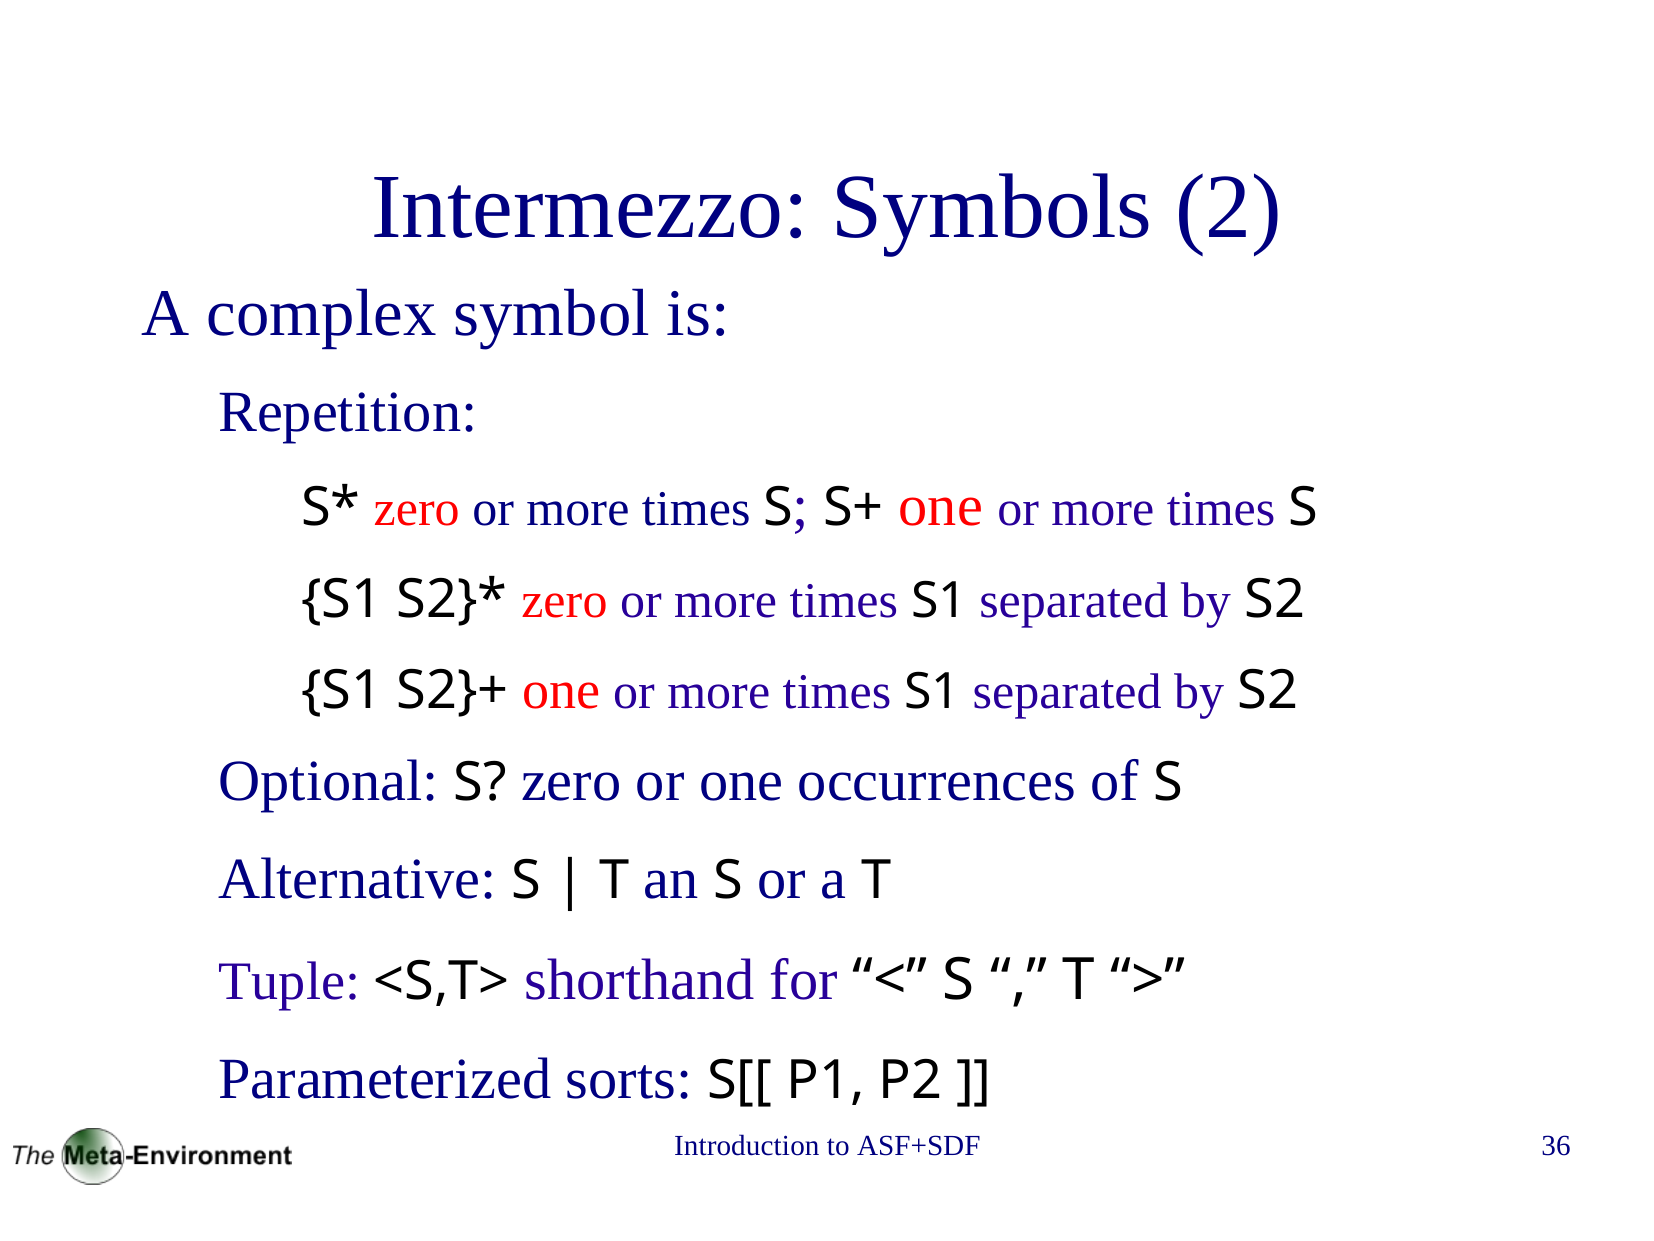

# Intermezzo: Symbols (2)
A complex symbol is:
Repetition:
S* zero or more times S; S+ one or more times S
{S1 S2}* zero or more times S1 separated by S2
{S1 S2}+ one or more times S1 separated by S2
Optional: S? zero or one occurrences of S
Alternative: S | T an S or a T
Tuple: <S,T> shorthand for “<” S “,” T “>”
Parameterized sorts: S[[ P1, P2 ]]
36